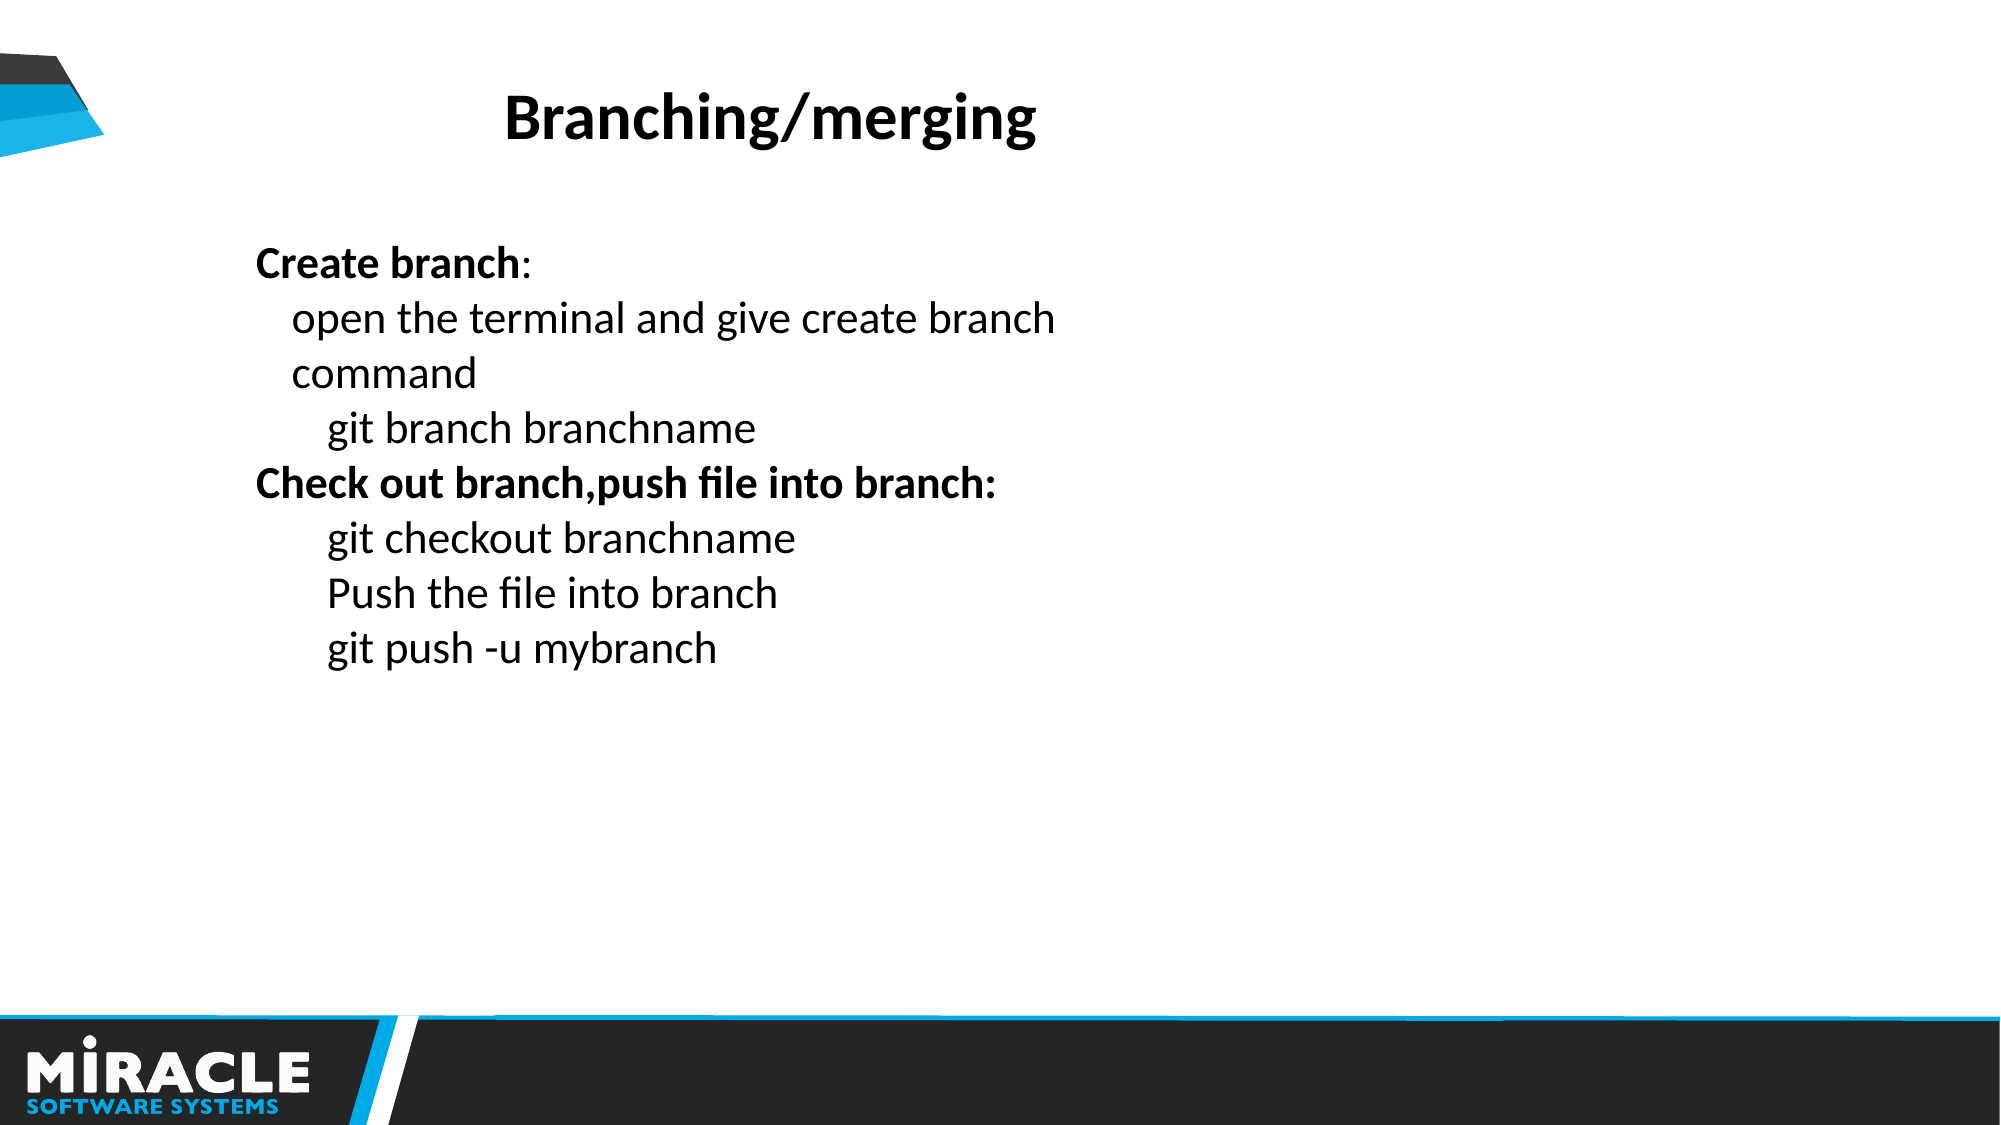

Branching/merging
Create branch:
open the terminal and give create branch command
git branch branchname
Check out branch,push file into branch:
git checkout branchname
Push the file into branch
git push -u mybranch